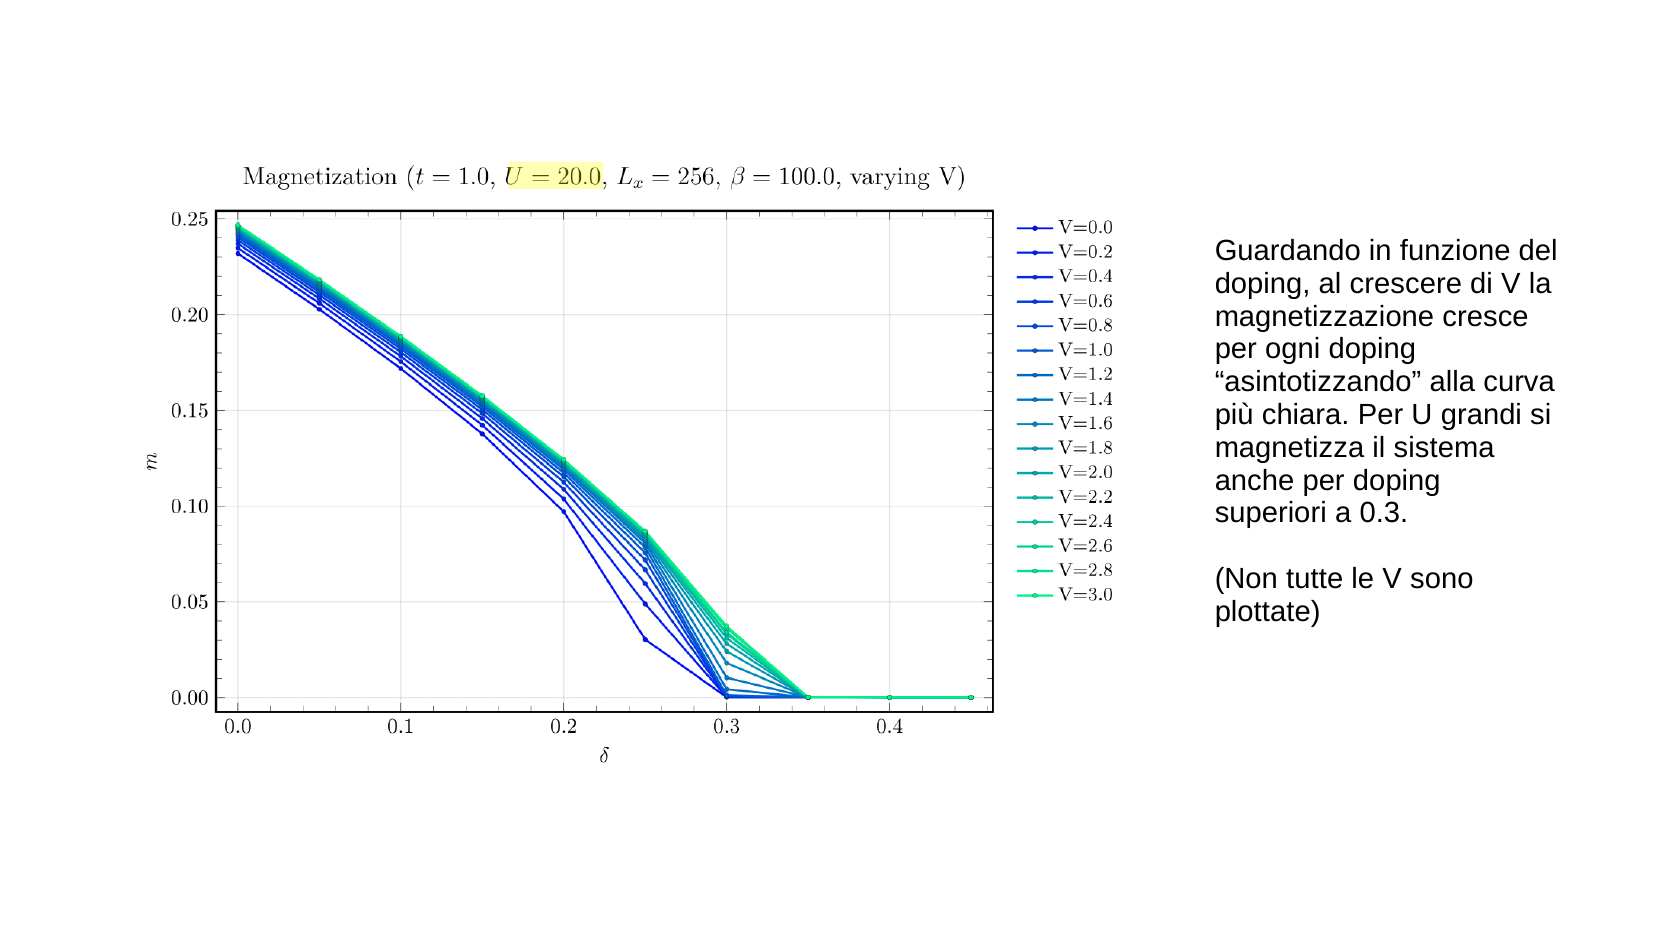

Guardando in funzione del doping, al crescere di V la magnetizzazione cresce per ogni doping “asintotizzando” alla curva più chiara. Per U grandi si magnetizza il sistema anche per doping superiori a 0.3.
(Non tutte le V sono plottate)